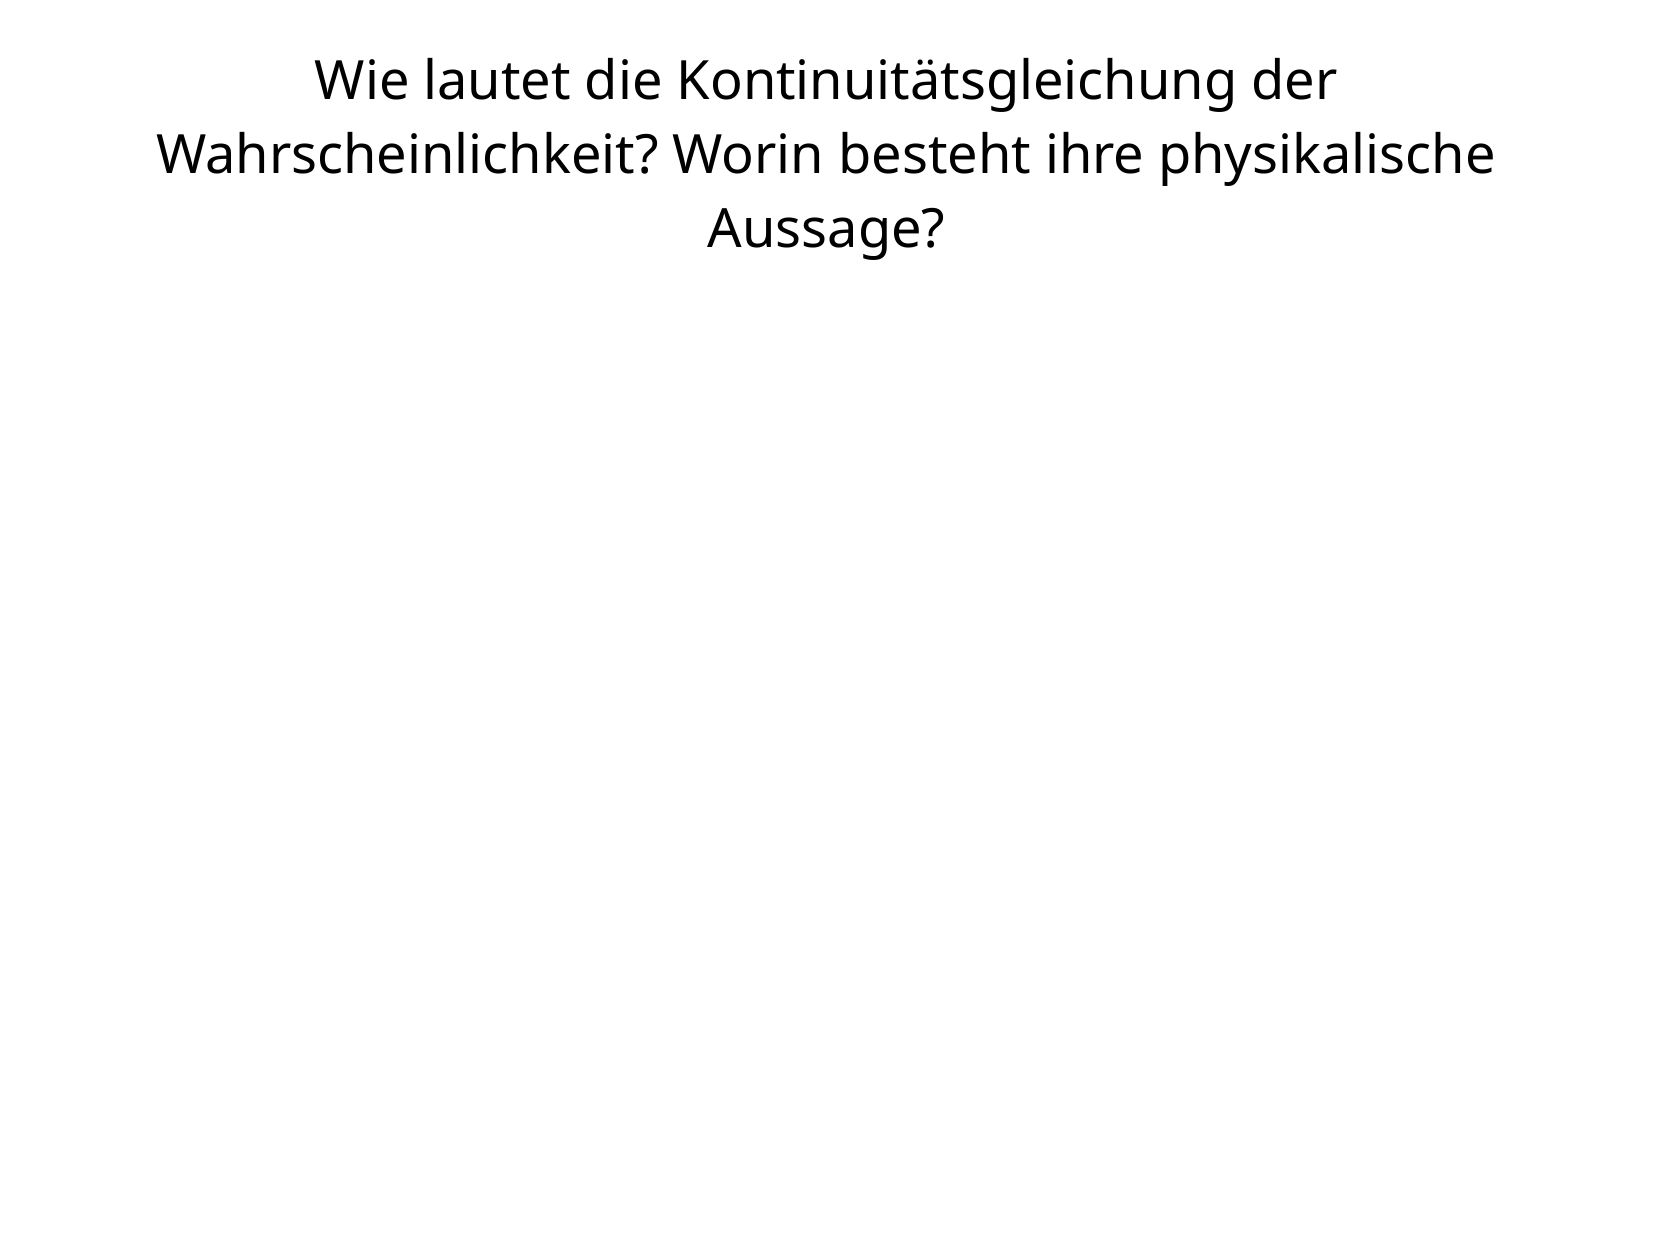

# Wie lautet die Kontinuitätsgleichung der Wahrscheinlichkeit? Worin besteht ihre physikalische Aussage?